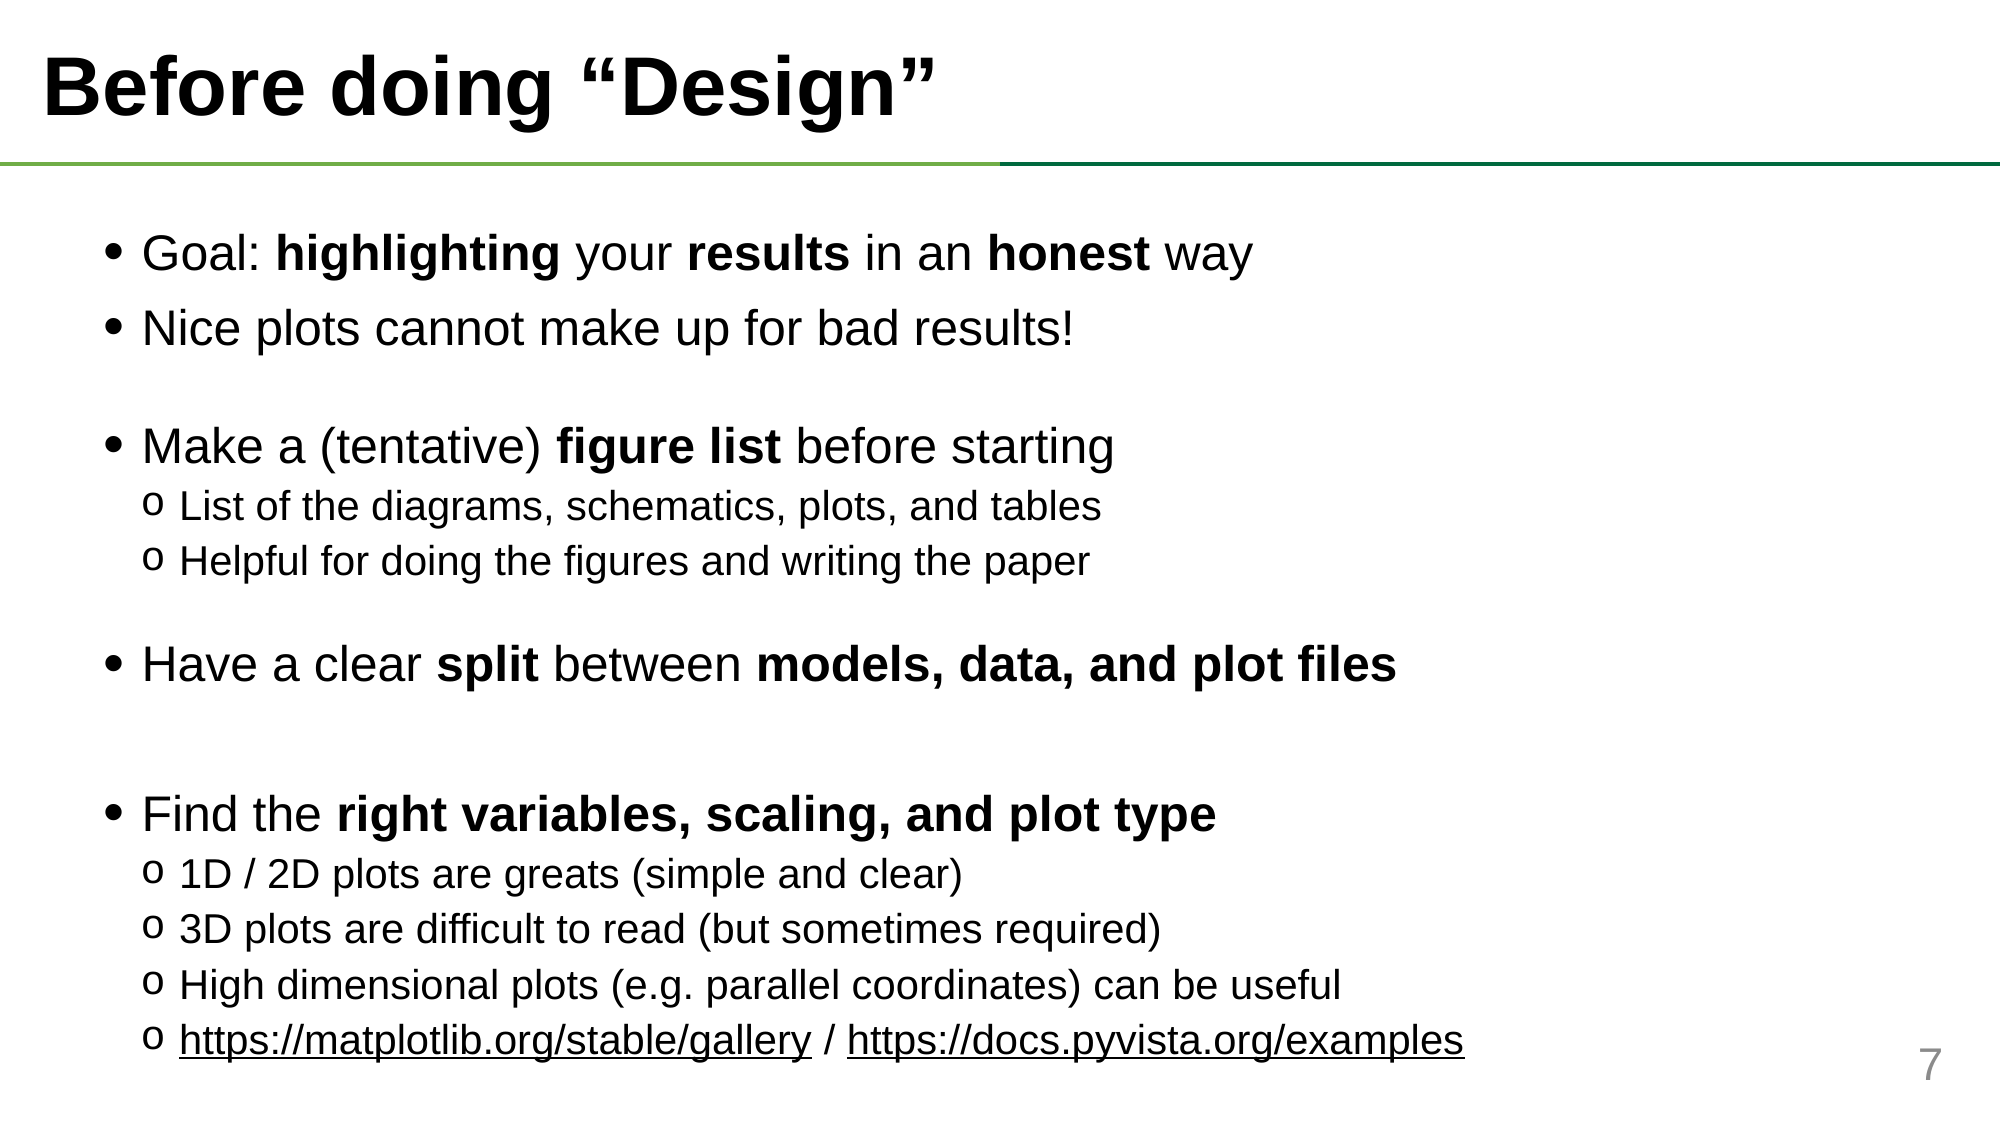

# Before doing “Design”
Goal: highlighting your results in an honest way
Nice plots cannot make up for bad results!
Make a (tentative) figure list before starting
List of the diagrams, schematics, plots, and tables
Helpful for doing the figures and writing the paper
Have a clear split between models, data, and plot files
Find the right variables, scaling, and plot type
1D / 2D plots are greats (simple and clear)
3D plots are difficult to read (but sometimes required)
High dimensional plots (e.g. parallel coordinates) can be useful
https://matplotlib.org/stable/gallery / https://docs.pyvista.org/examples
7